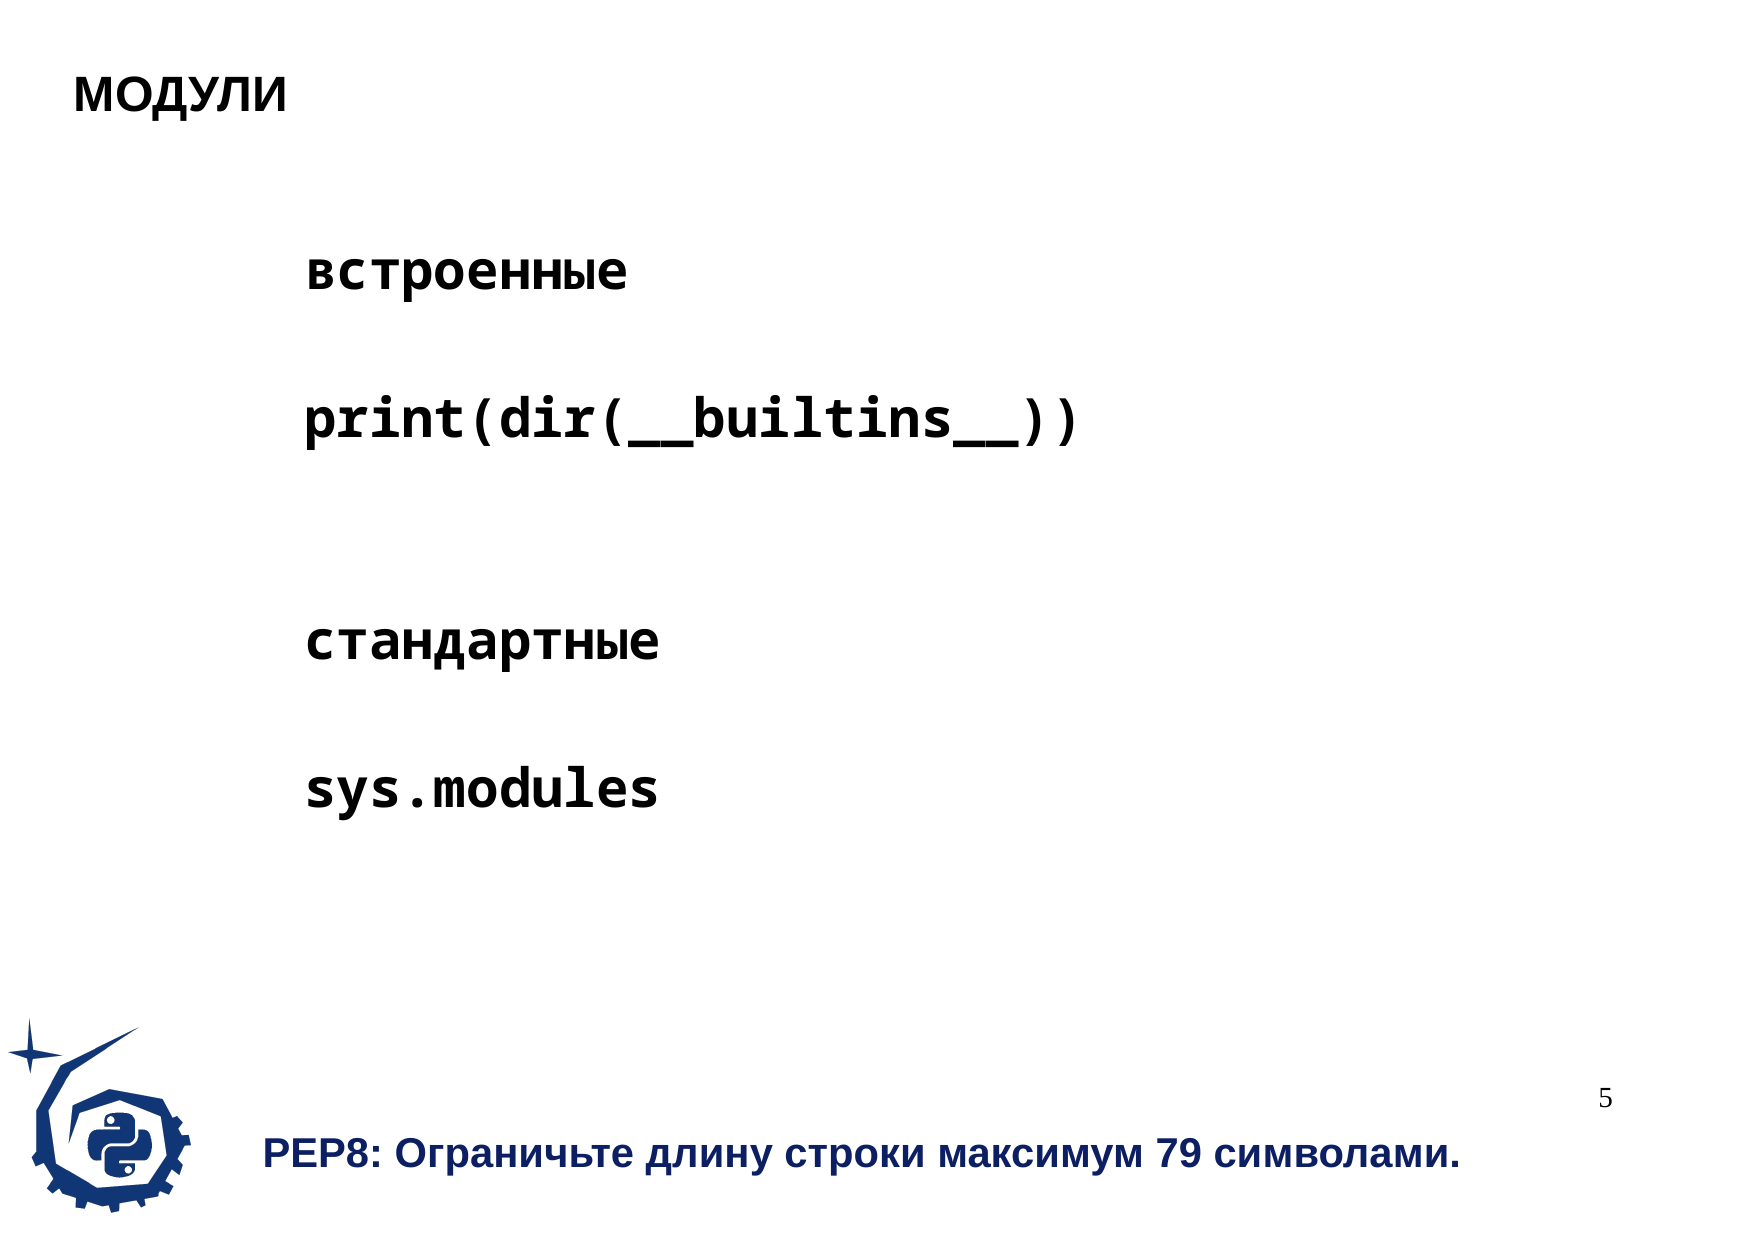

МОДУЛИ
встроенные
print(dir(__builtins__))
стандартные
sys.modules
5
PEP8: Ограничьте длину строки максимум 79 символами.